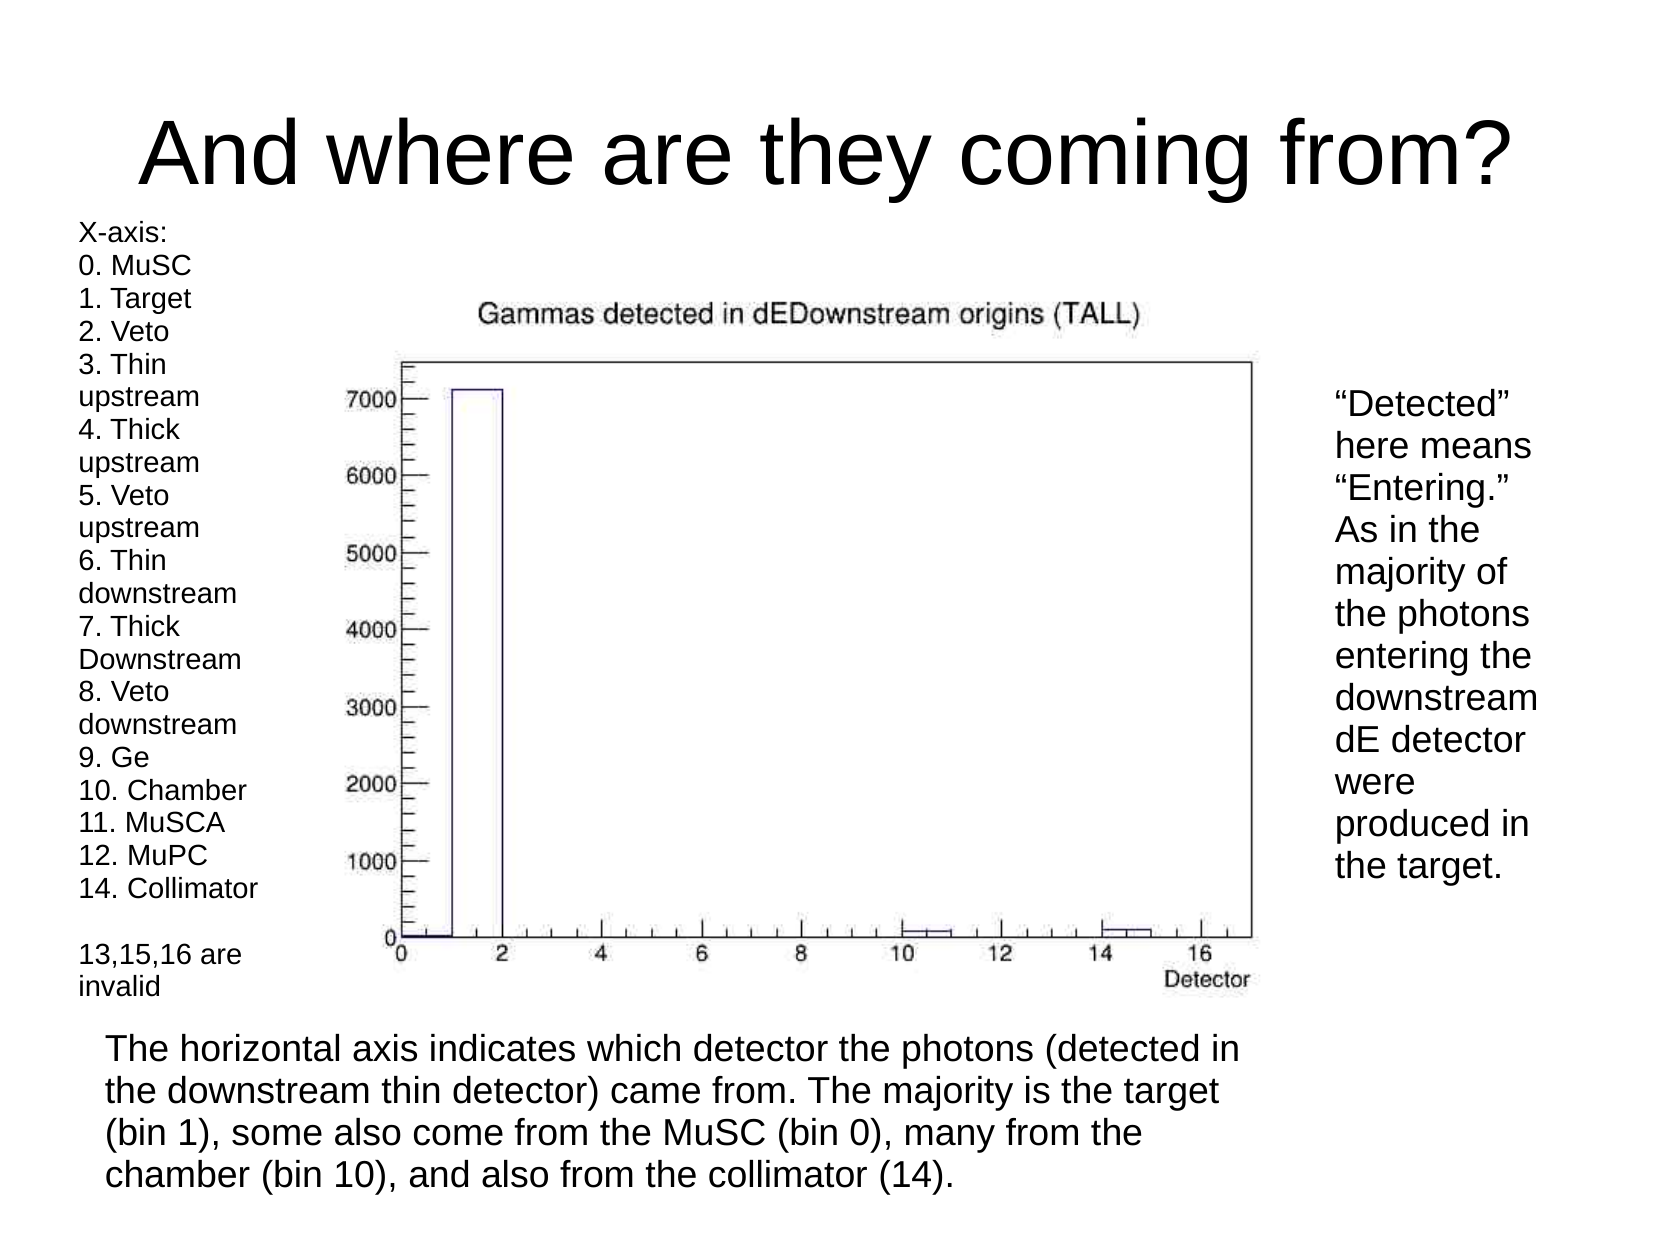

# And where are they coming from?
X-axis:
0. MuSC
1. Target
2. Veto
3. Thin upstream
4. Thick upstream
5. Veto upstream
6. Thin downstream
7. Thick Downstream
8. Veto downstream
9. Ge
10. Chamber
11. MuSCA
12. MuPC
14. Collimator
13,15,16 are invalid
“Detected” here means “Entering.” As in the majority of the photons entering the downstream dE detector were produced in the target.
The horizontal axis indicates which detector the photons (detected in the downstream thin detector) came from. The majority is the target (bin 1), some also come from the MuSC (bin 0), many from the chamber (bin 10), and also from the collimator (14).